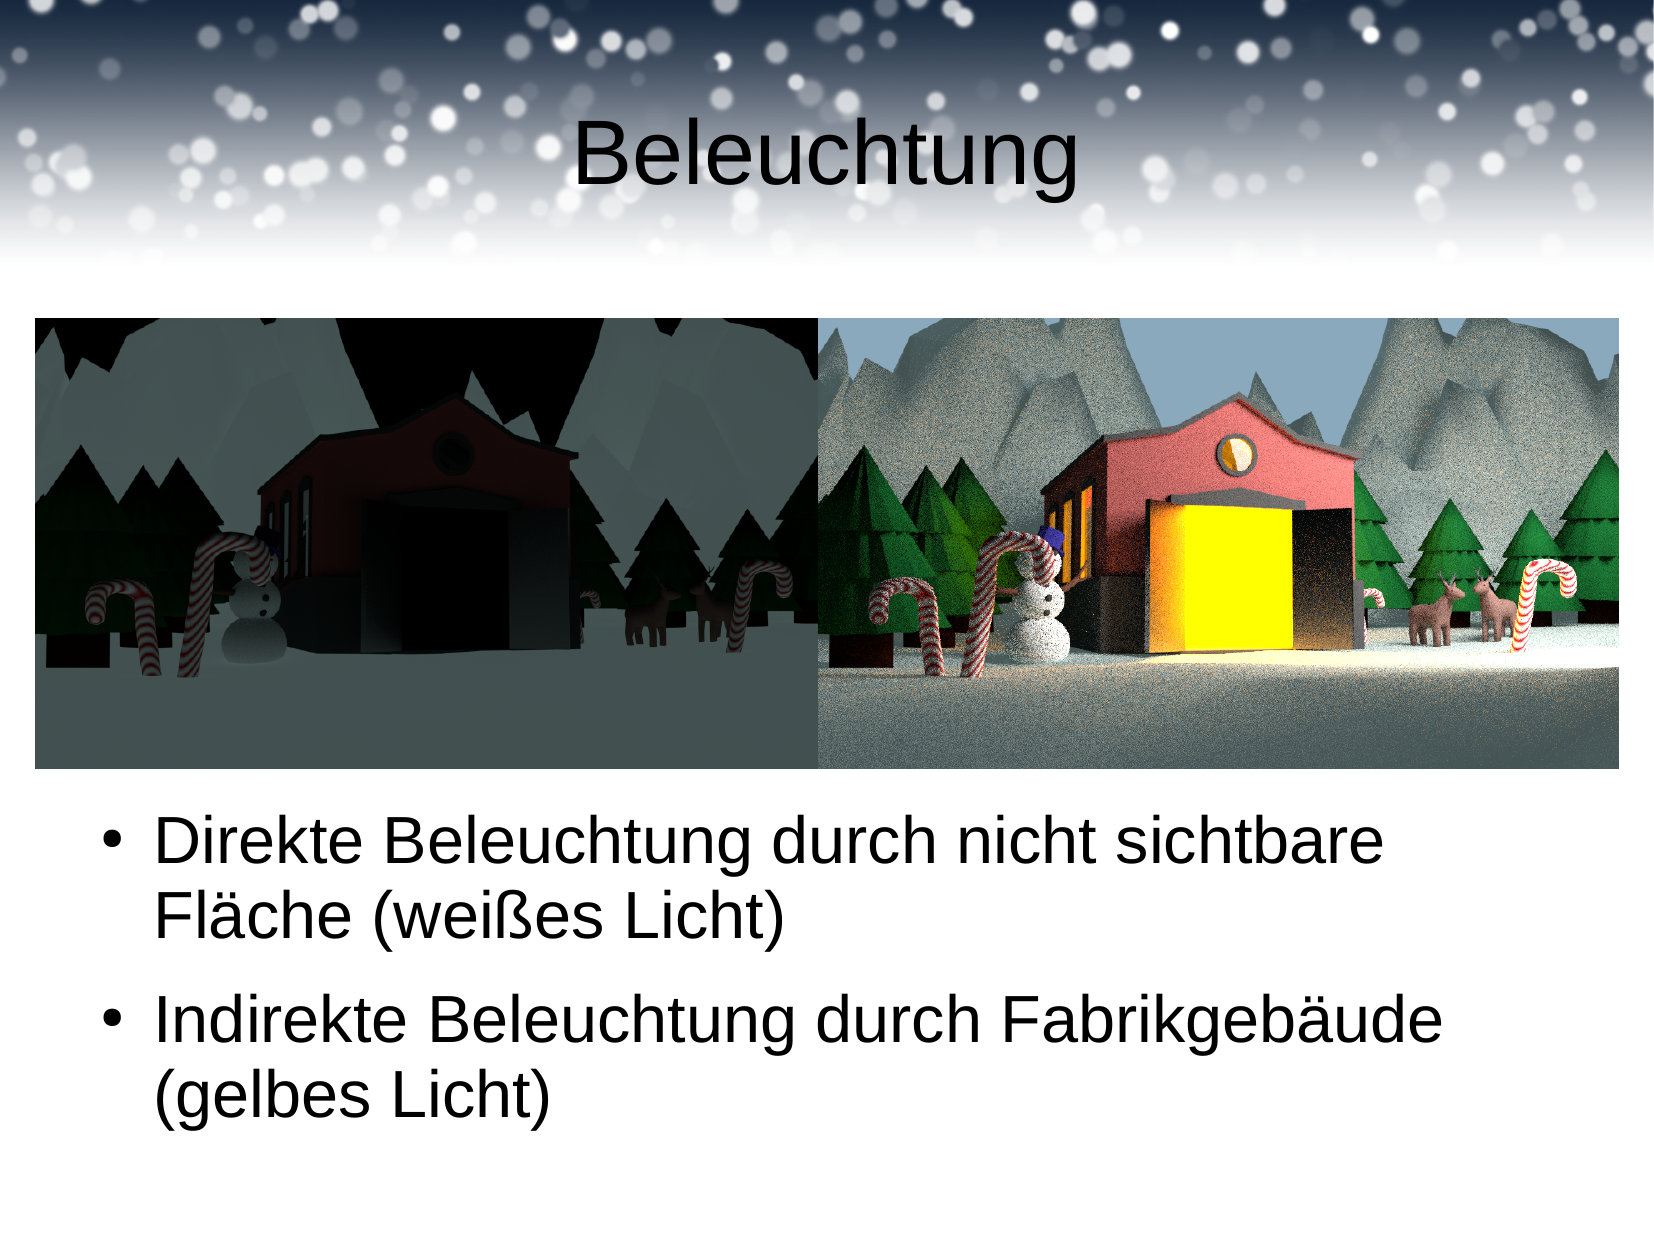

# Beleuchtung
Direkte Beleuchtung durch nicht sichtbare Fläche (weißes Licht)
Indirekte Beleuchtung durch Fabrikgebäude (gelbes Licht)